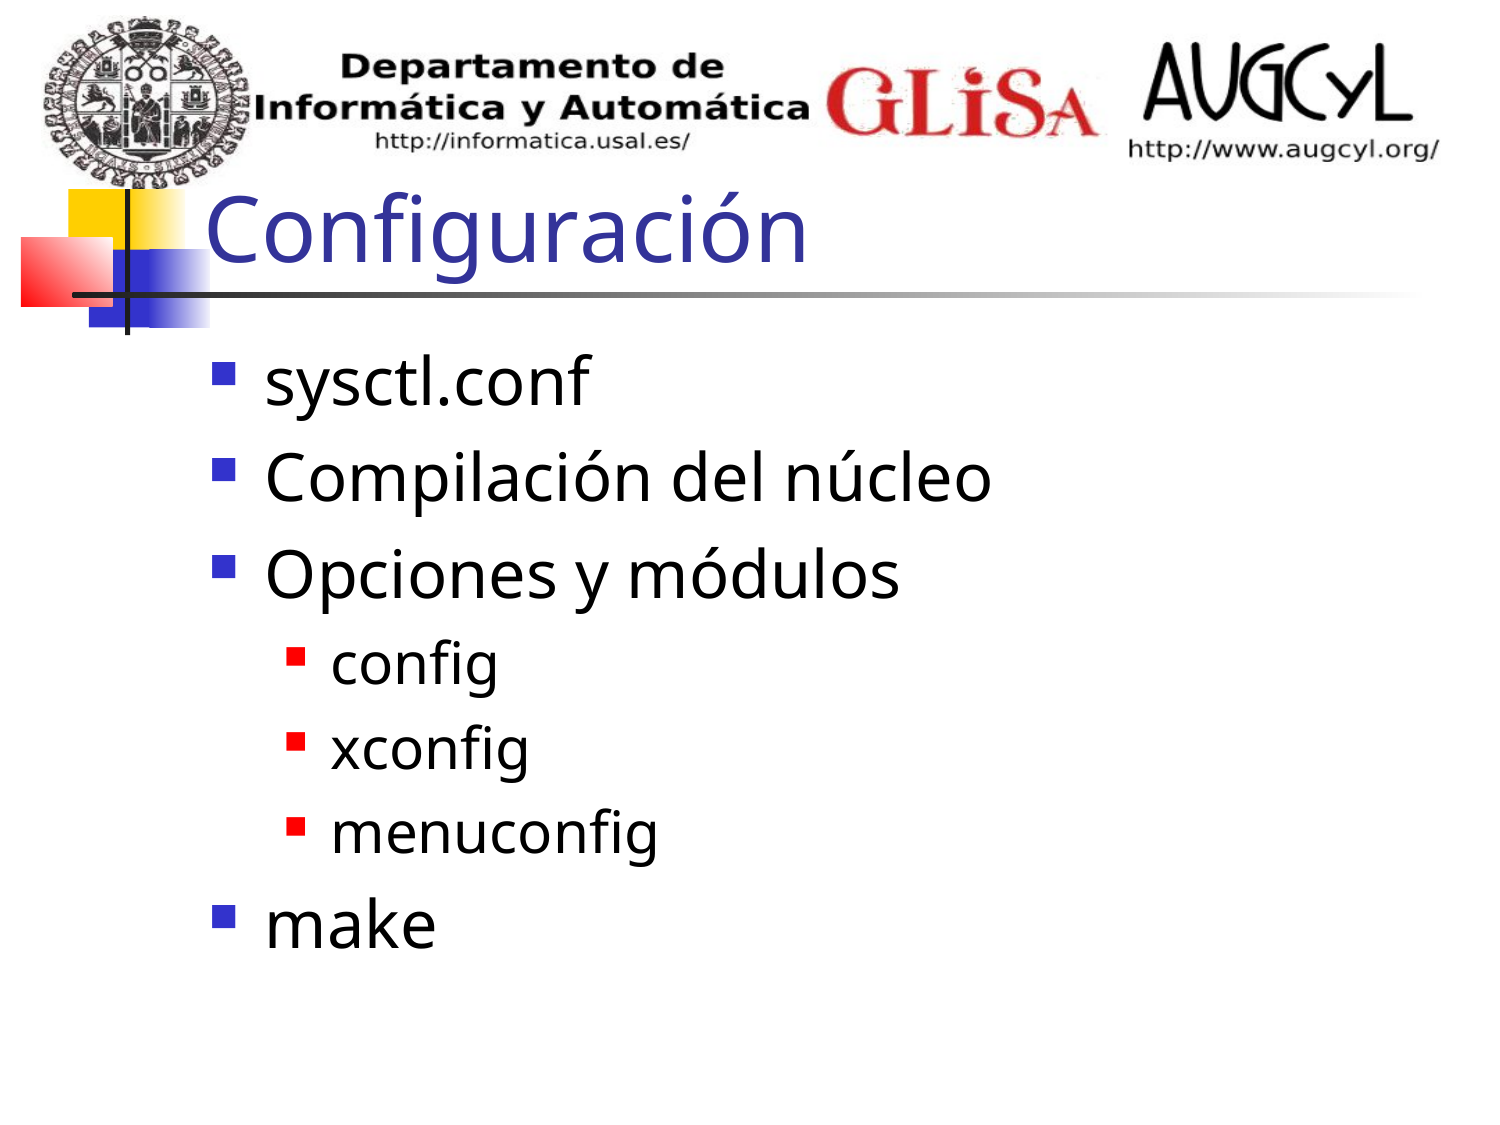

# Configuración
sysctl.conf
Compilación del núcleo
Opciones y módulos
config
xconfig
menuconfig
make